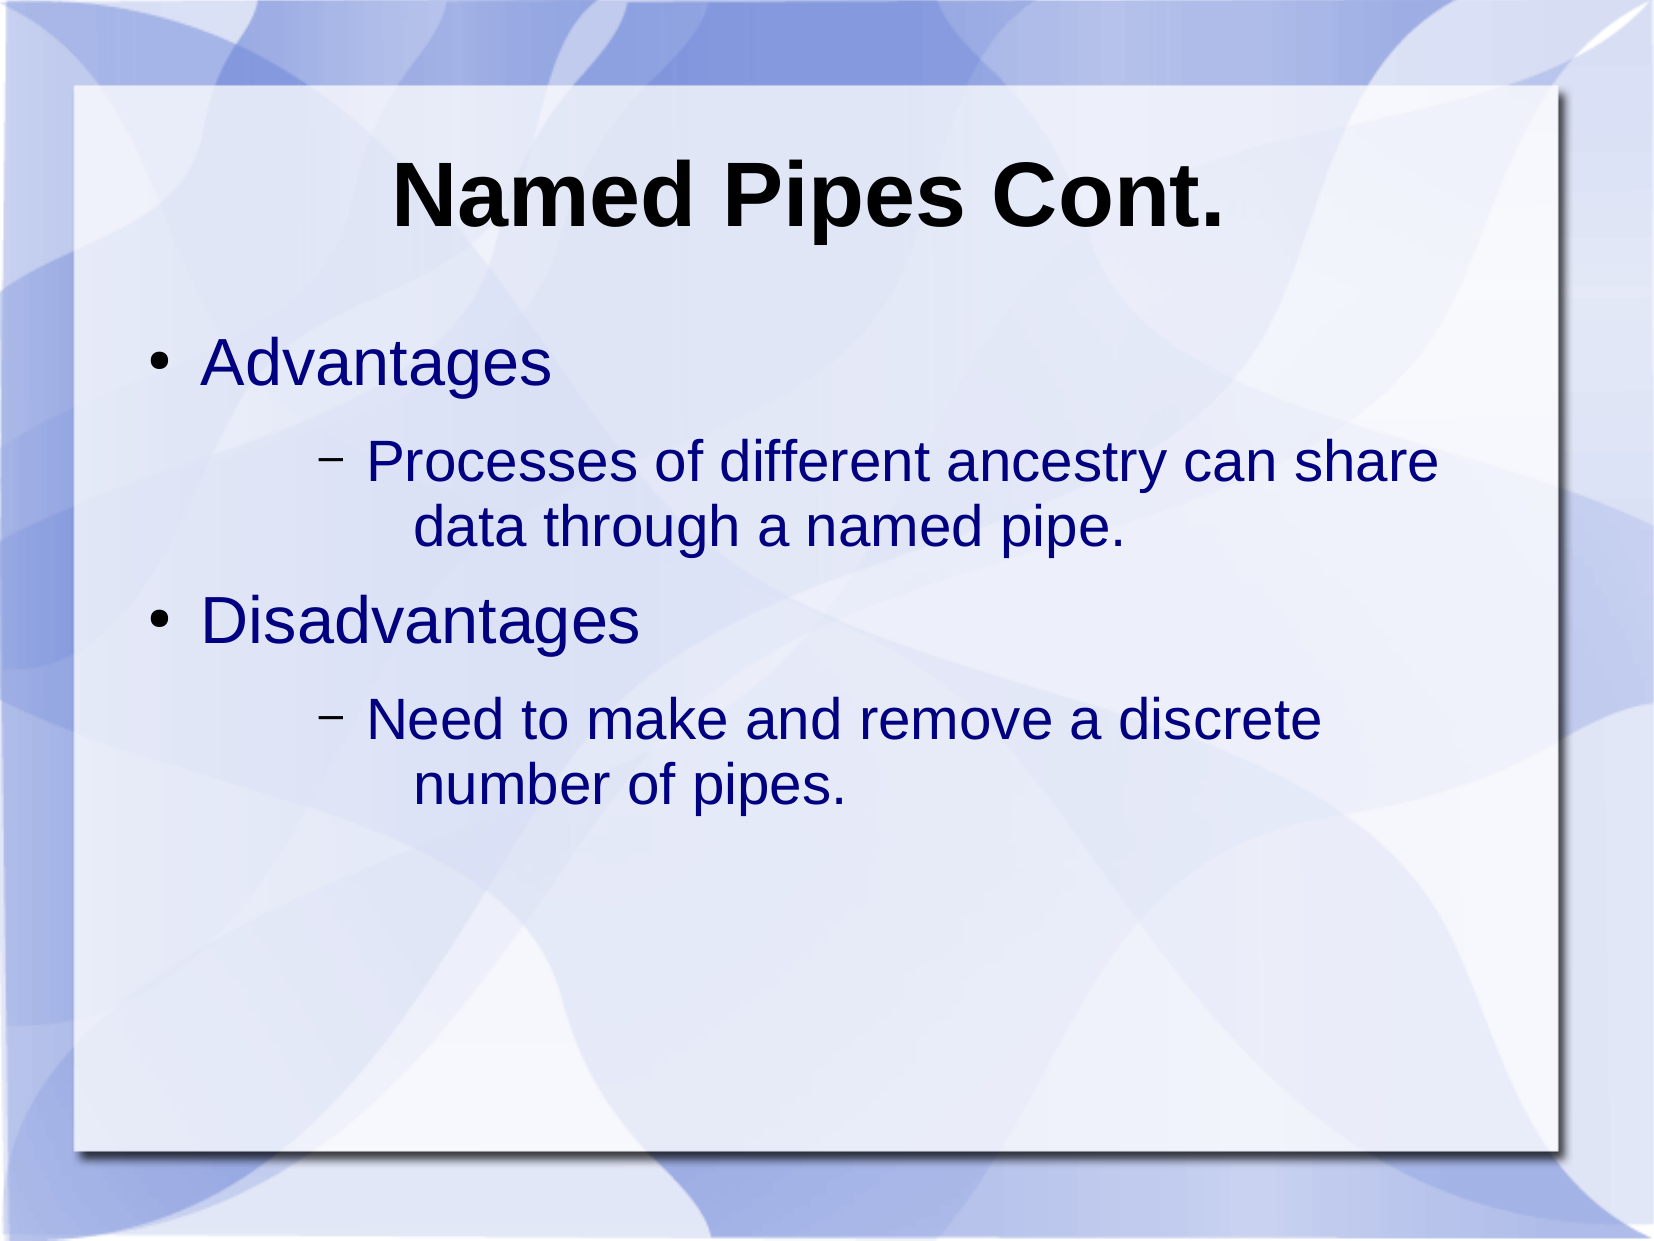

# Named Pipes Cont.
Advantages
Processes of different ancestry can share data through a named pipe.
Disadvantages
Need to make and remove a discrete number of pipes.